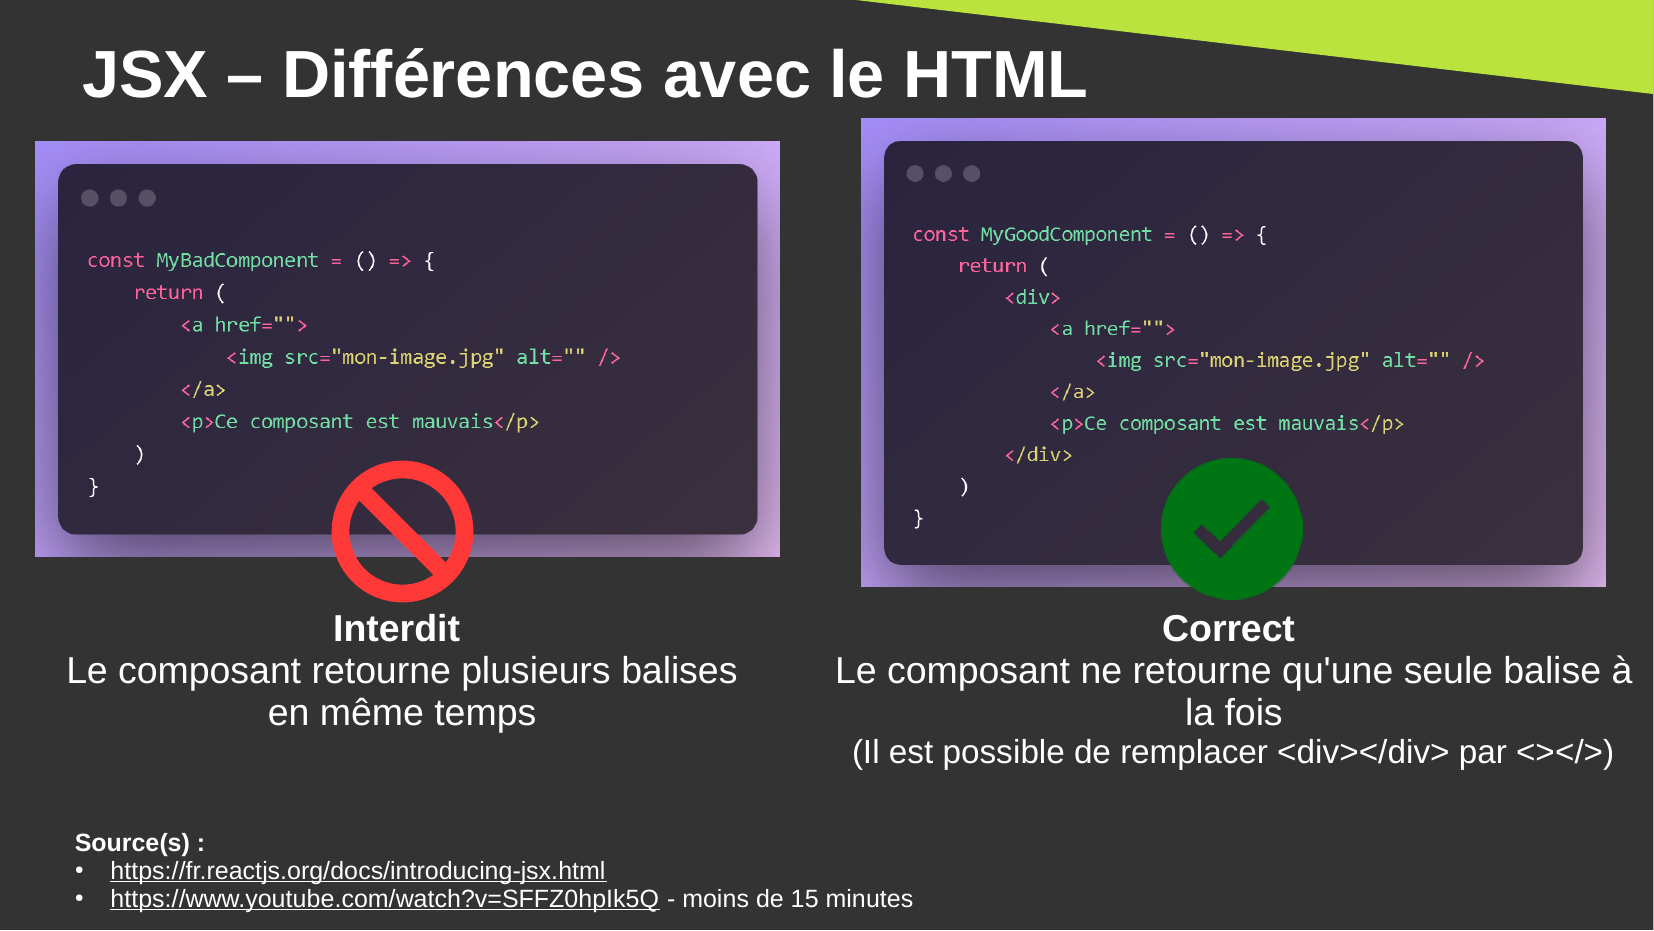

# JSX – Différences avec le HTML
Interdit
Le composant retourne plusieurs balises en même temps
Correct
Le composant ne retourne qu'une seule balise à la fois
(Il est possible de remplacer <div></div> par <></>)
Source(s) :
https://fr.reactjs.org/docs/introducing-jsx.html
https://www.youtube.com/watch?v=SFFZ0hpIk5Q - moins de 15 minutes